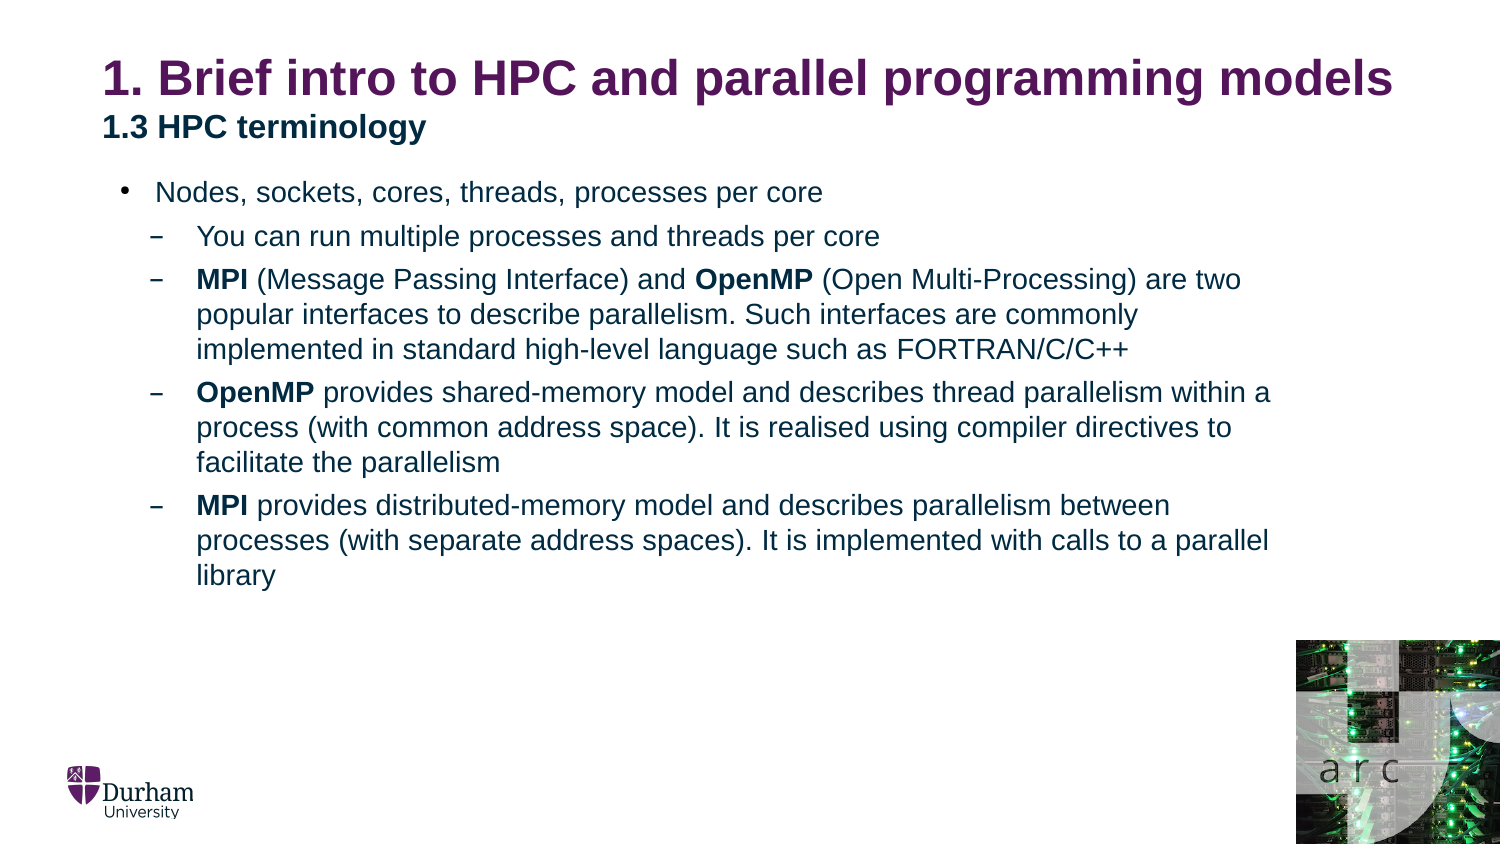

# 1. Brief intro to HPC and parallel programming models 1.3 HPC terminology
Nodes, sockets, cores, threads, processes per core
You can run multiple processes and threads per core
MPI (Message Passing Interface) and OpenMP (Open Multi-Processing) are two popular interfaces to describe parallelism. Such interfaces are commonly implemented in standard high-level language such as FORTRAN/C/C++
OpenMP provides shared-memory model and describes thread parallelism within a process (with common address space). It is realised using compiler directives to facilitate the parallelism
MPI provides distributed-memory model and describes parallelism between processes (with separate address spaces). It is implemented with calls to a parallel library